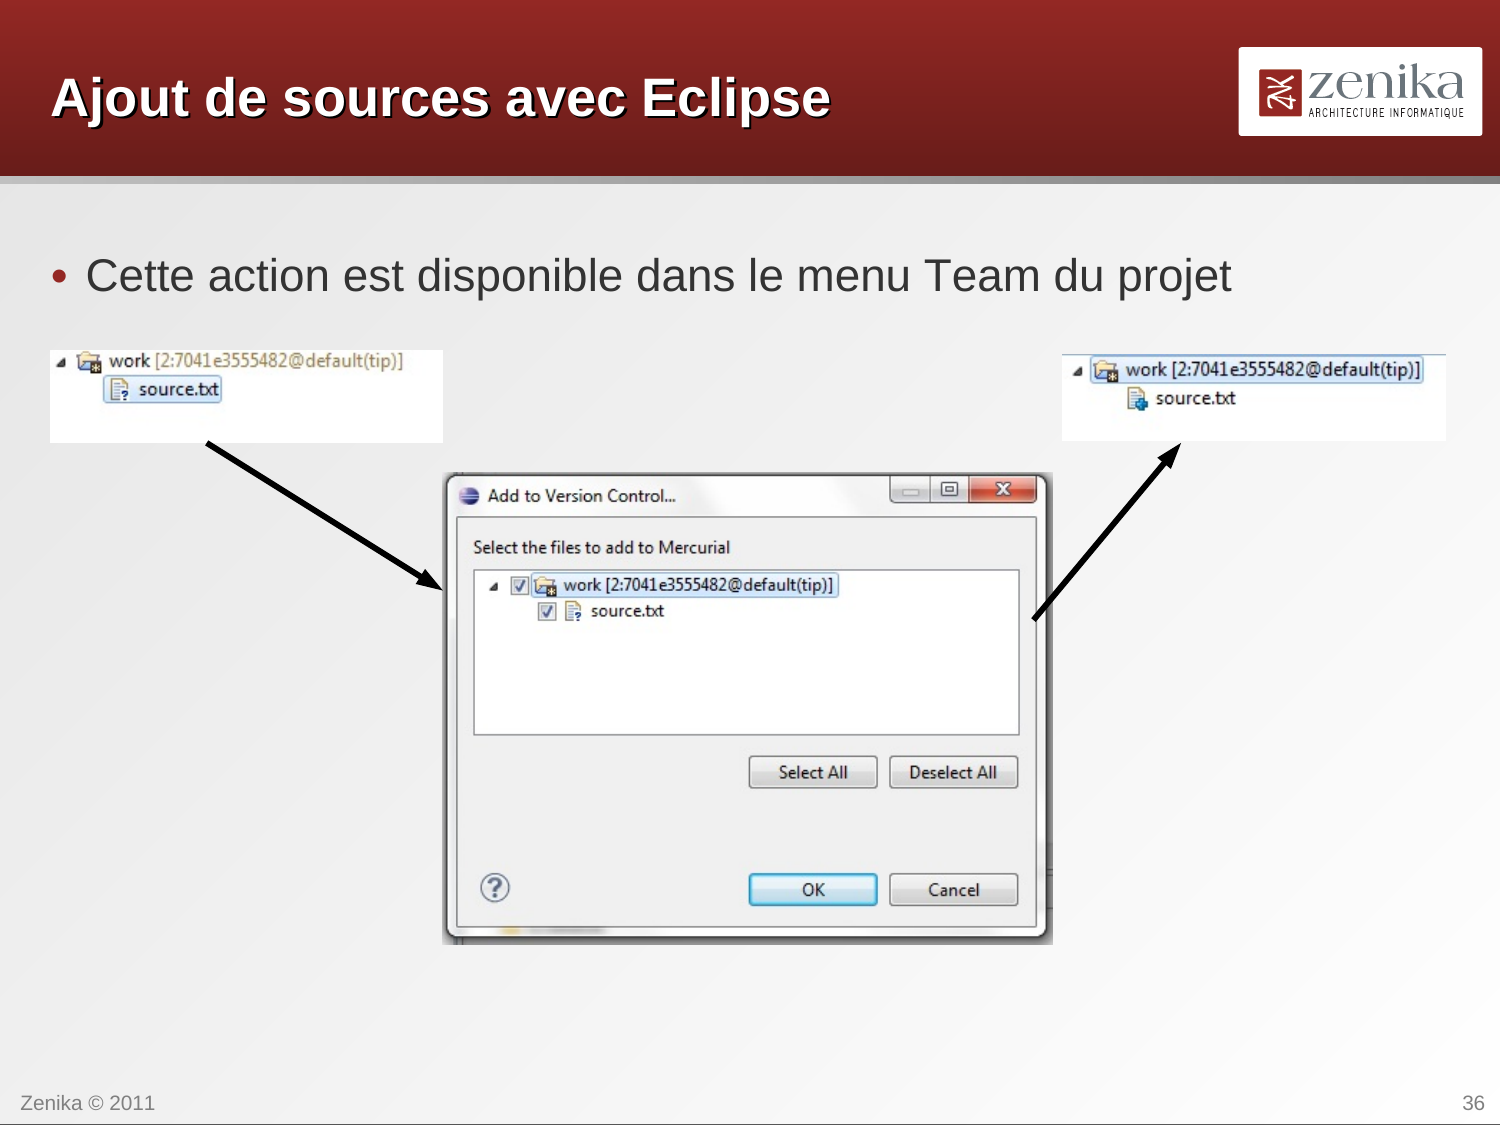

# Ajout de sources avec Eclipse
Cette action est disponible dans le menu Team du projet